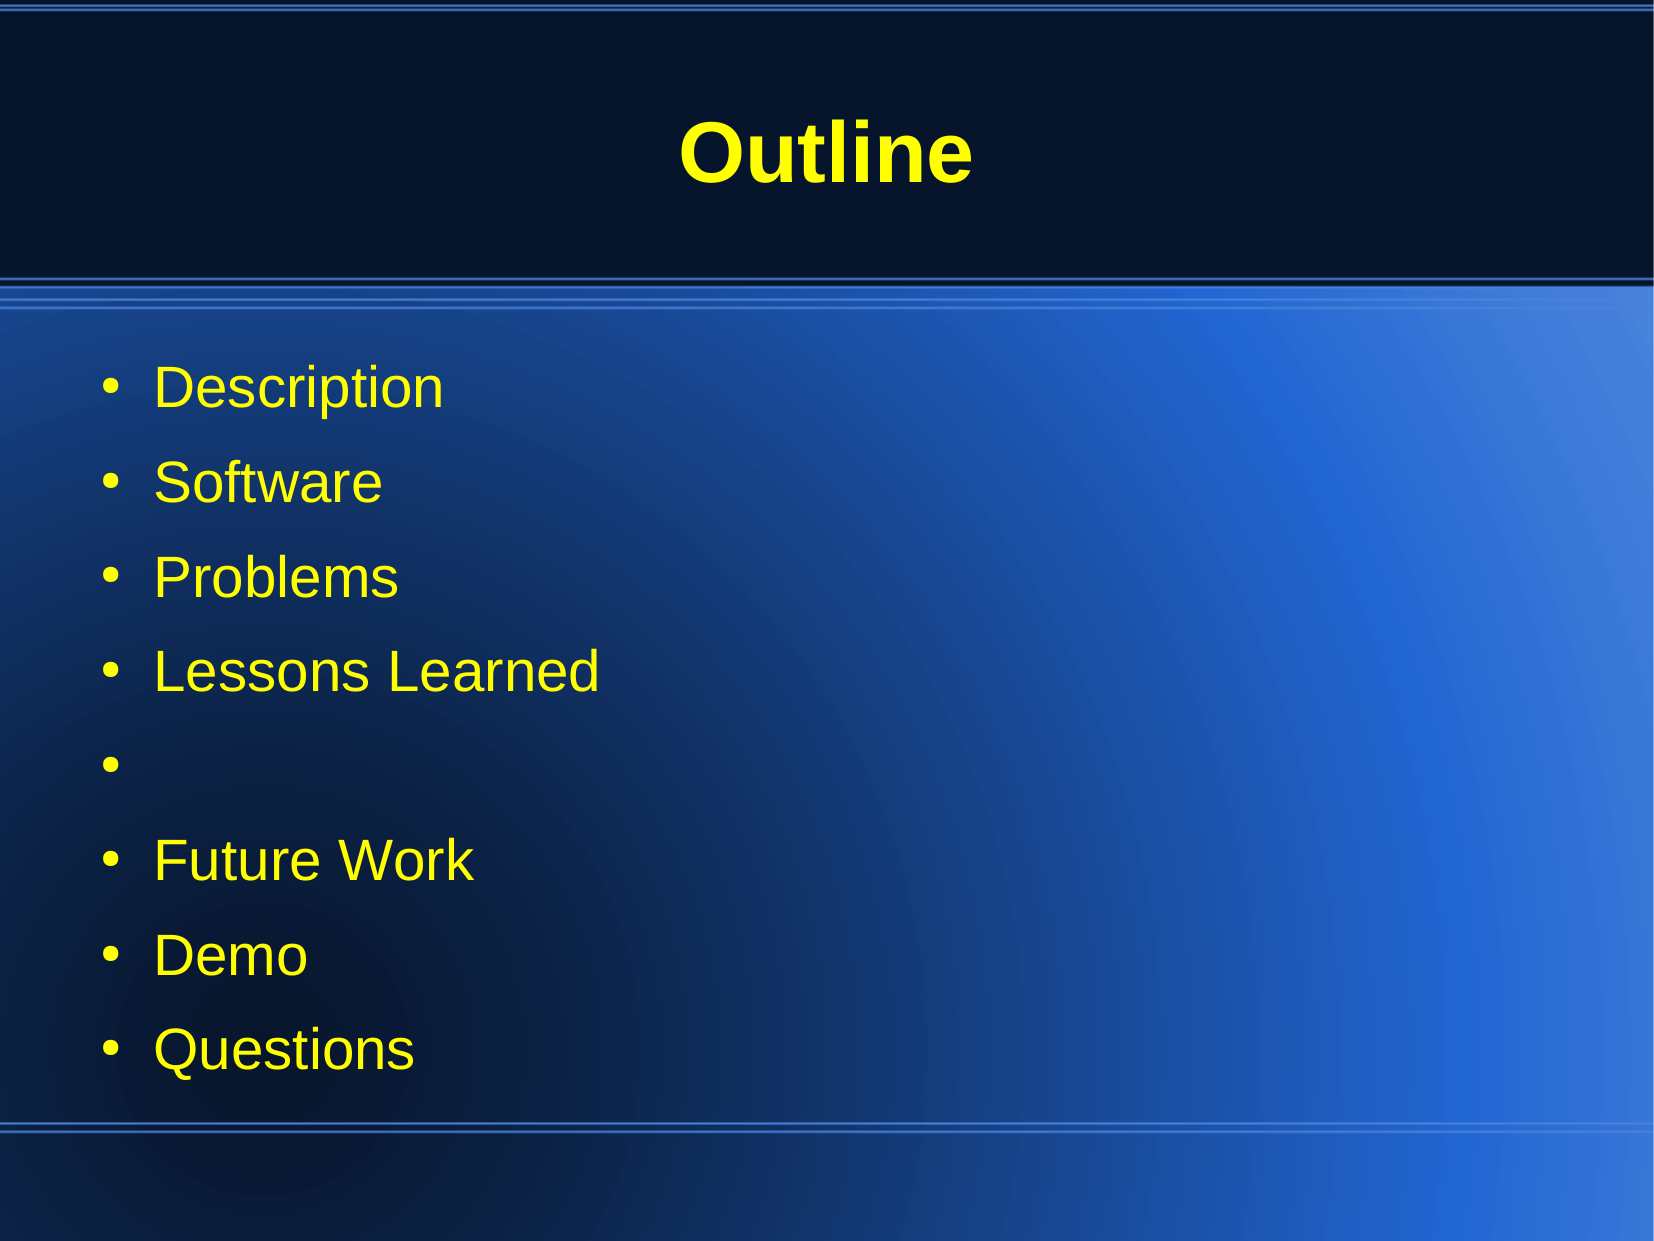

# Outline
Description
Software
Problems
Lessons Learned
Future Work
Demo
Questions